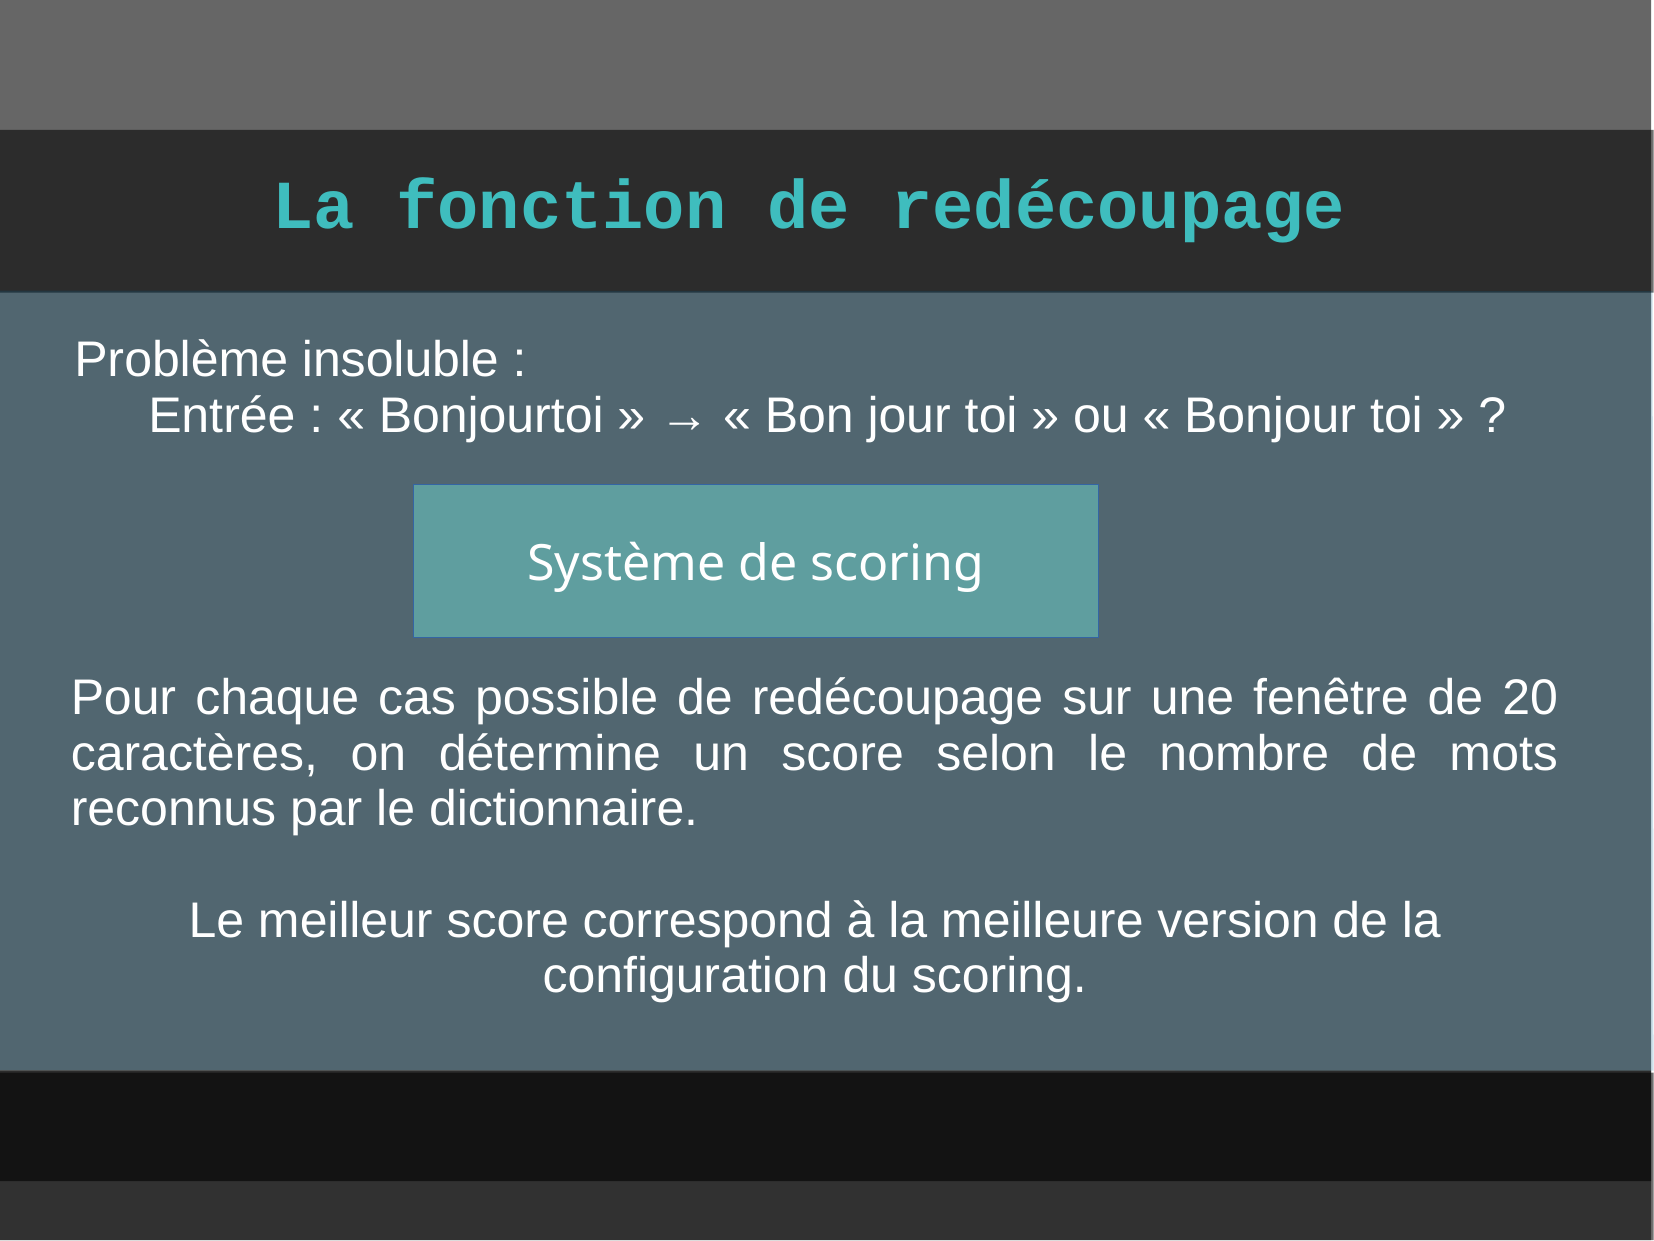

# La fonction de redécoupage
Problème insoluble :
	Entrée : « Bonjourtoi » → « Bon jour toi » ou « Bonjour toi » ?
Système de scoring
Pour chaque cas possible de redécoupage sur une fenêtre de 20 caractères, on détermine un score selon le nombre de mots reconnus par le dictionnaire.
Le meilleur score correspond à la meilleure version de la configuration du scoring.
16